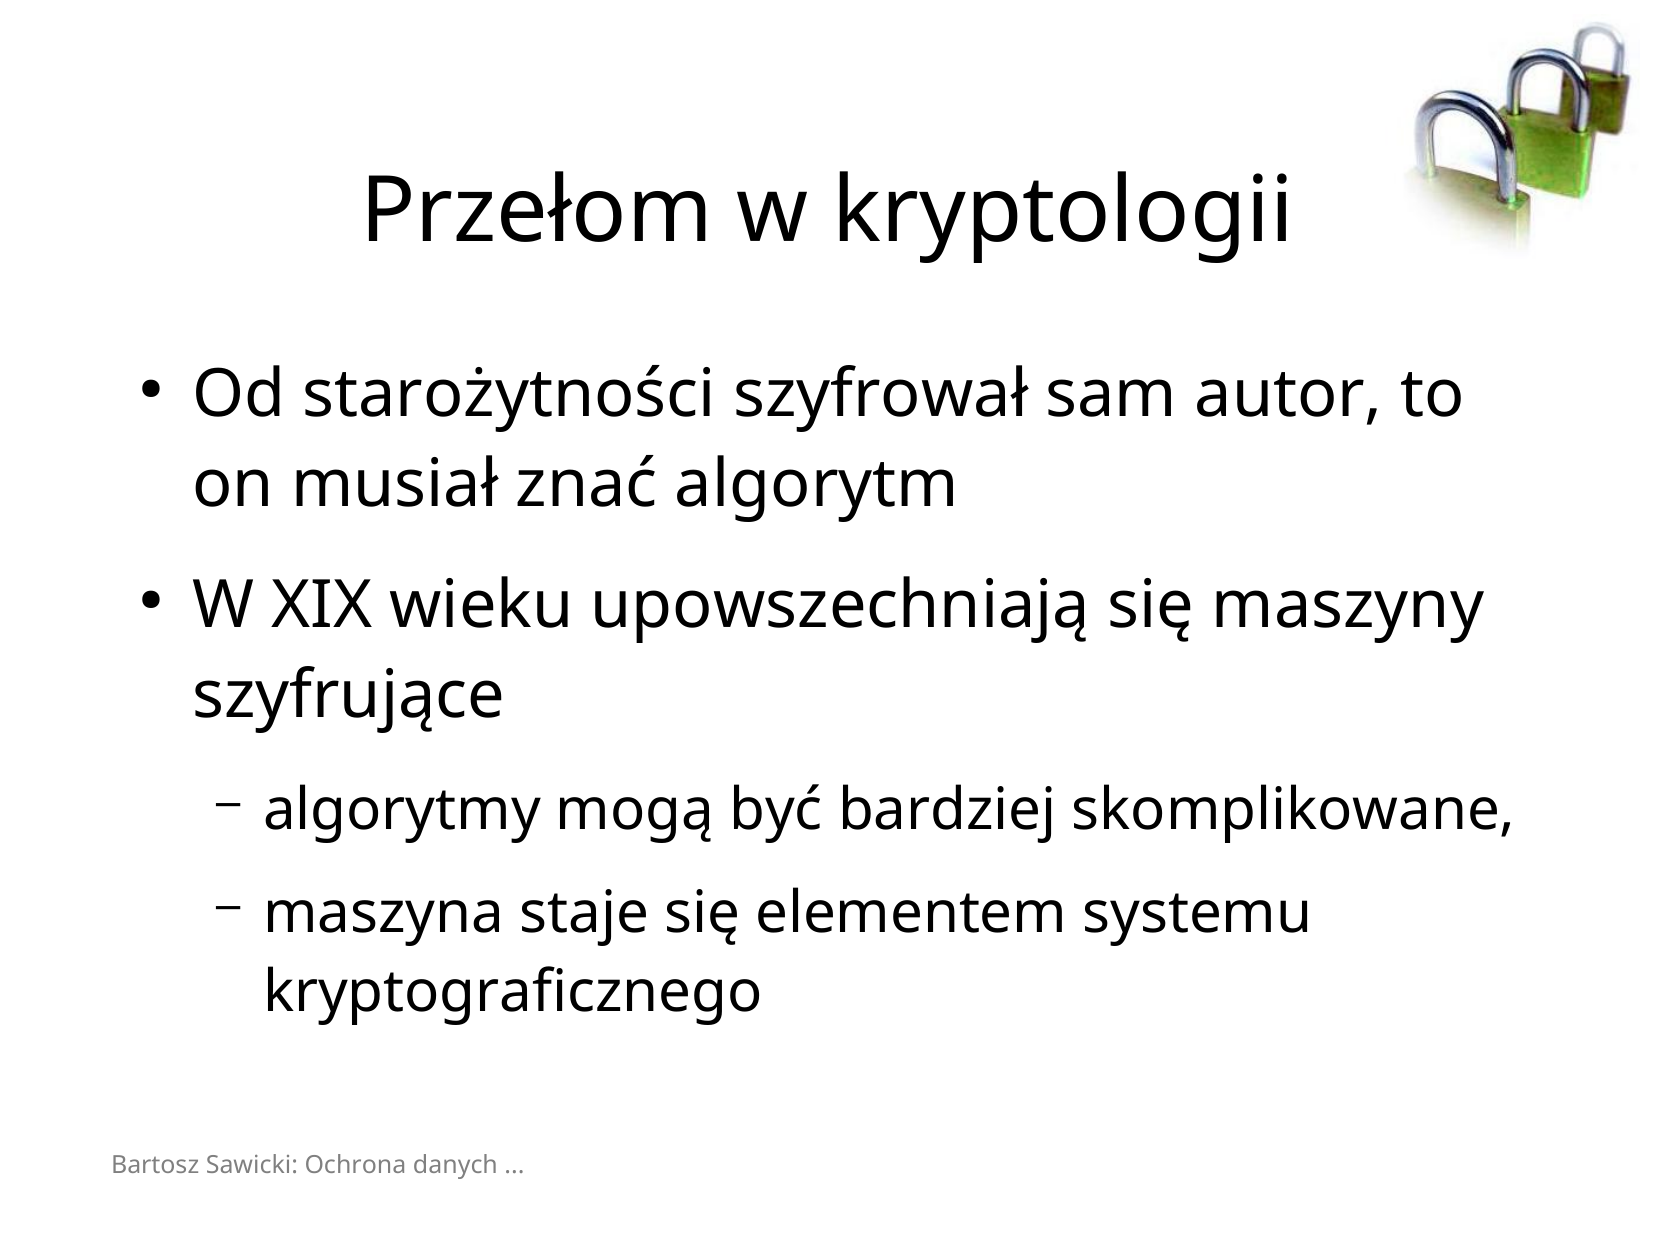

# Przełom w kryptologii
Od starożytności szyfrował sam autor, to on musiał znać algorytm
W XIX wieku upowszechniają się maszyny szyfrujące
algorytmy mogą być bardziej skomplikowane,
maszyna staje się elementem systemu kryptograficznego